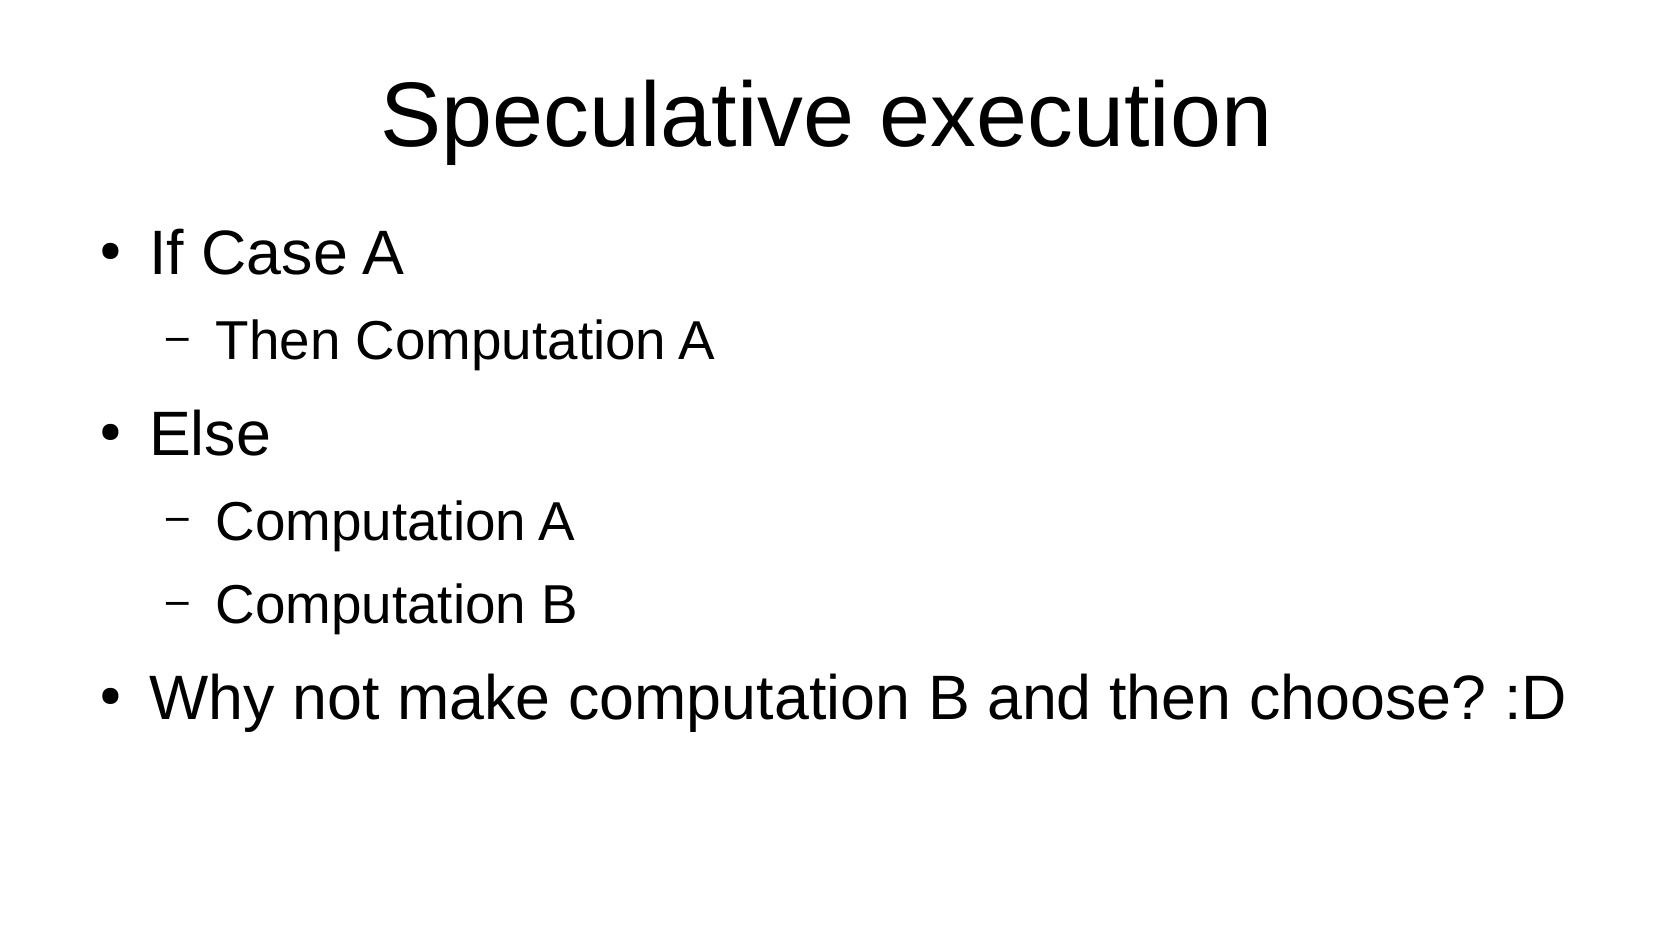

# Speculative execution
If Case A
Then Computation A
Else
Computation A
Computation B
Why not make computation B and then choose? :D